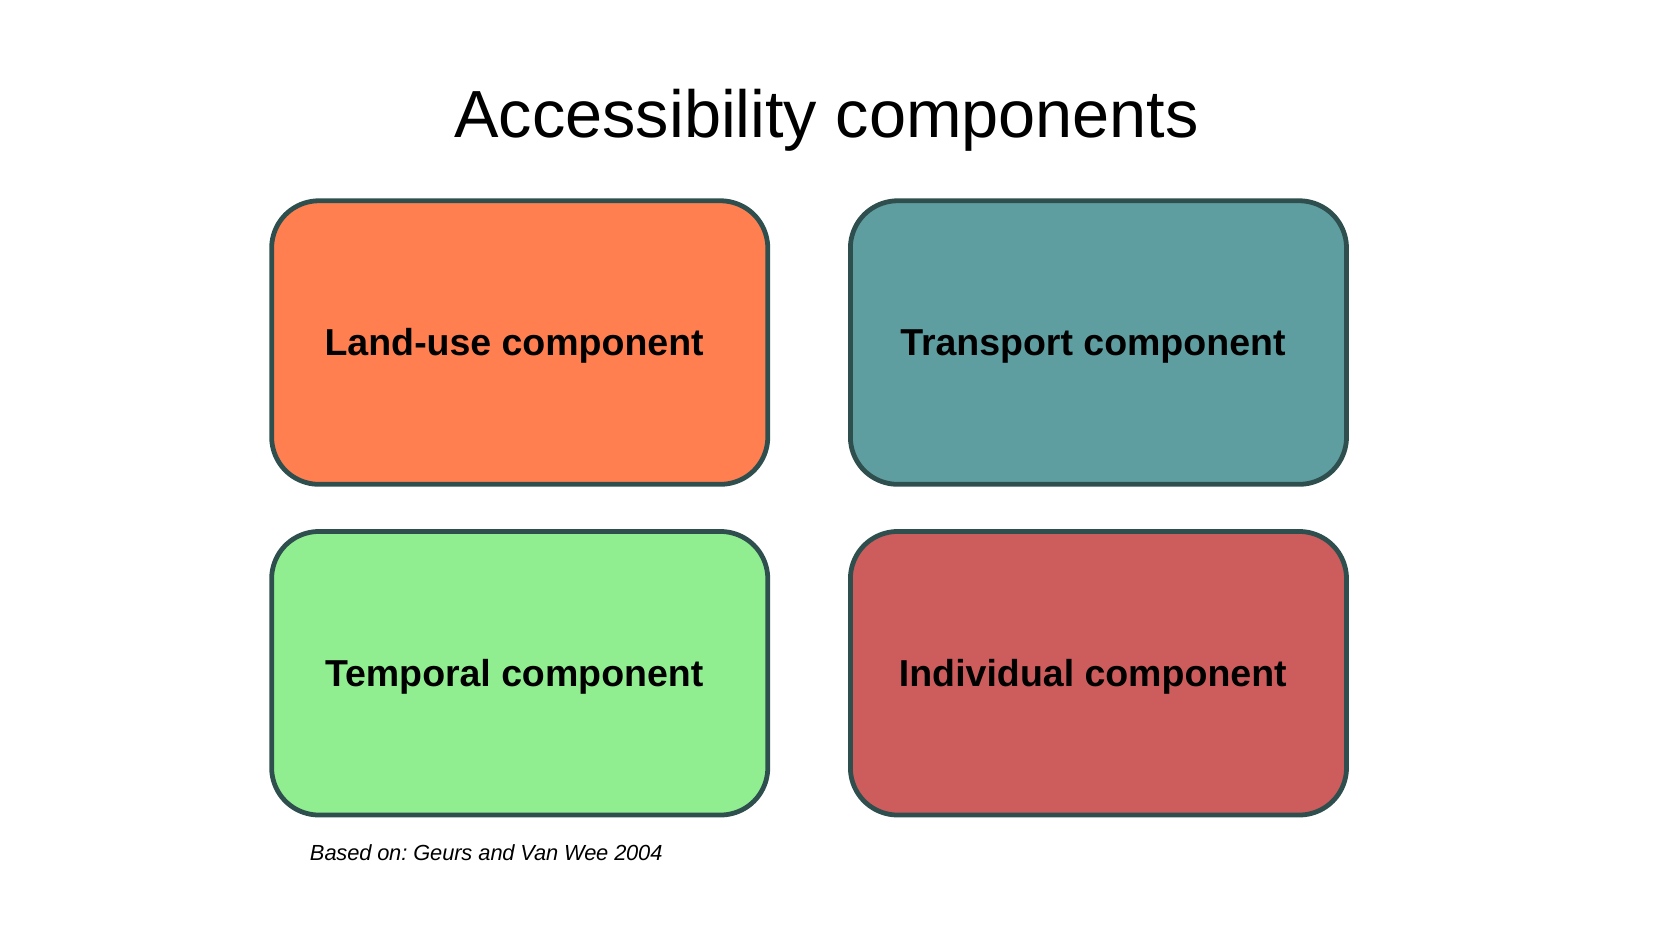

# Accessibility components
Land-use component
Transport component
Temporal component
Individual component
Based on: Geurs and Van Wee 2004